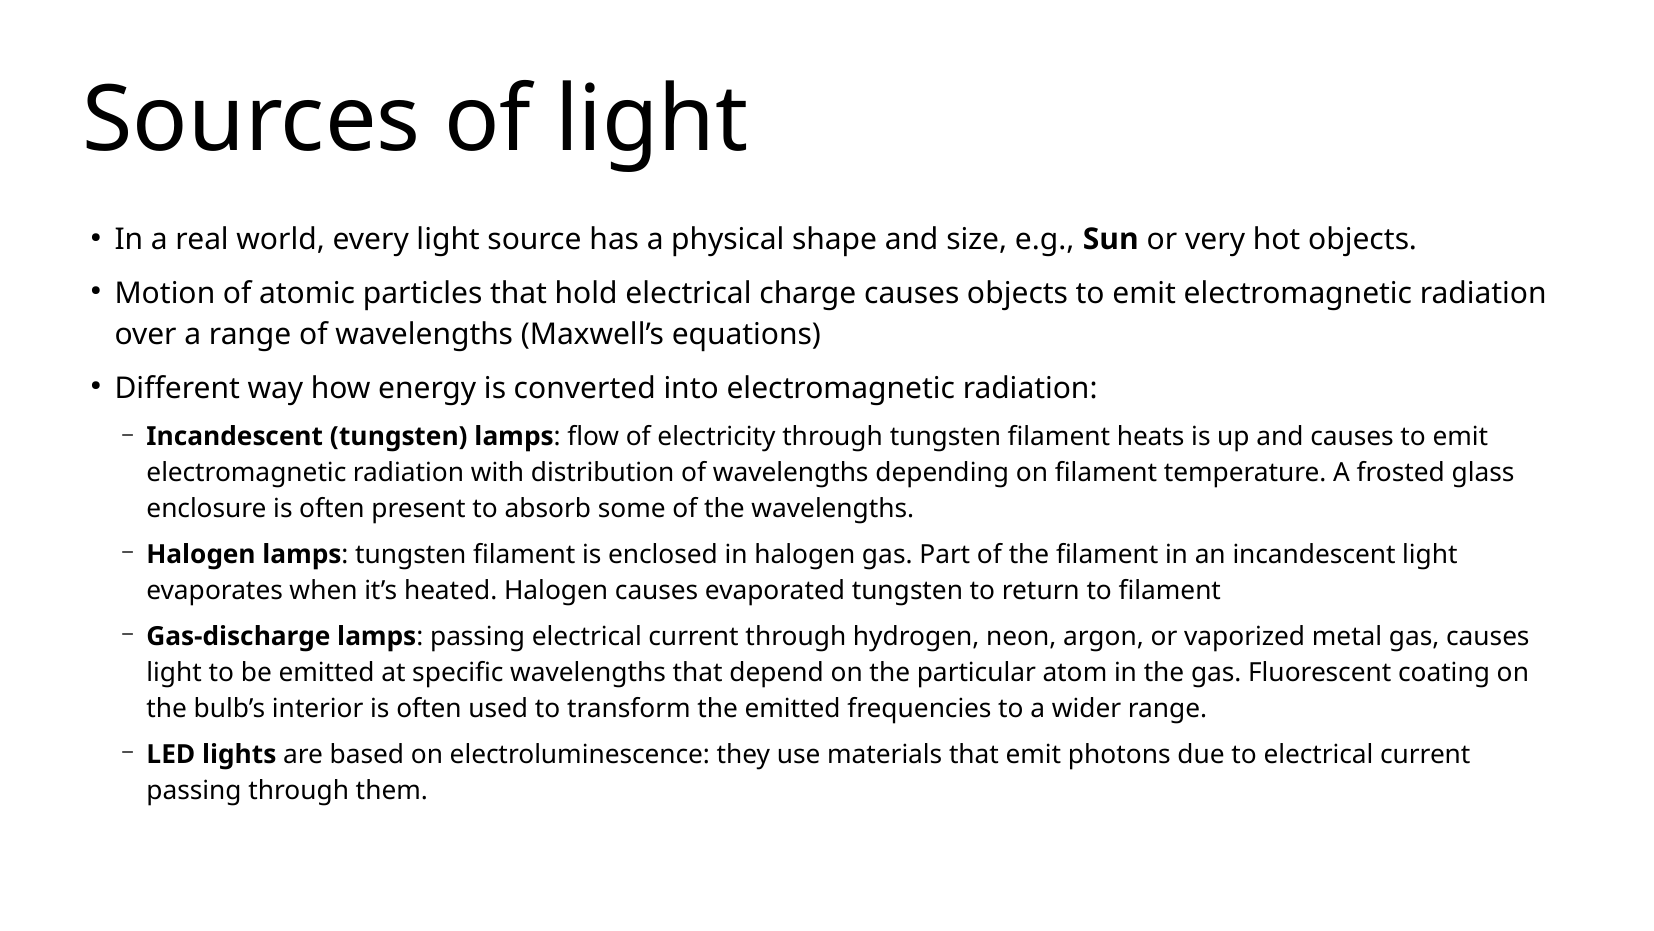

# Sources of light
In a real world, every light source has a physical shape and size, e.g., Sun or very hot objects.
Motion of atomic particles that hold electrical charge causes objects to emit electromagnetic radiation over a range of wavelengths (Maxwell’s equations)
Different way how energy is converted into electromagnetic radiation:
Incandescent (tungsten) lamps: flow of electricity through tungsten filament heats is up and causes to emit electromagnetic radiation with distribution of wavelengths depending on filament temperature. A frosted glass enclosure is often present to absorb some of the wavelengths.
Halogen lamps: tungsten filament is enclosed in halogen gas. Part of the filament in an incandescent light evaporates when it’s heated. Halogen causes evaporated tungsten to return to filament
Gas-discharge lamps: passing electrical current through hydrogen, neon, argon, or vaporized metal gas, causes light to be emitted at specific wavelengths that depend on the particular atom in the gas. Fluorescent coating on the bulb’s interior is often used to transform the emitted frequencies to a wider range.
LED lights are based on electroluminescence: they use materials that emit photons due to electrical current passing through them.